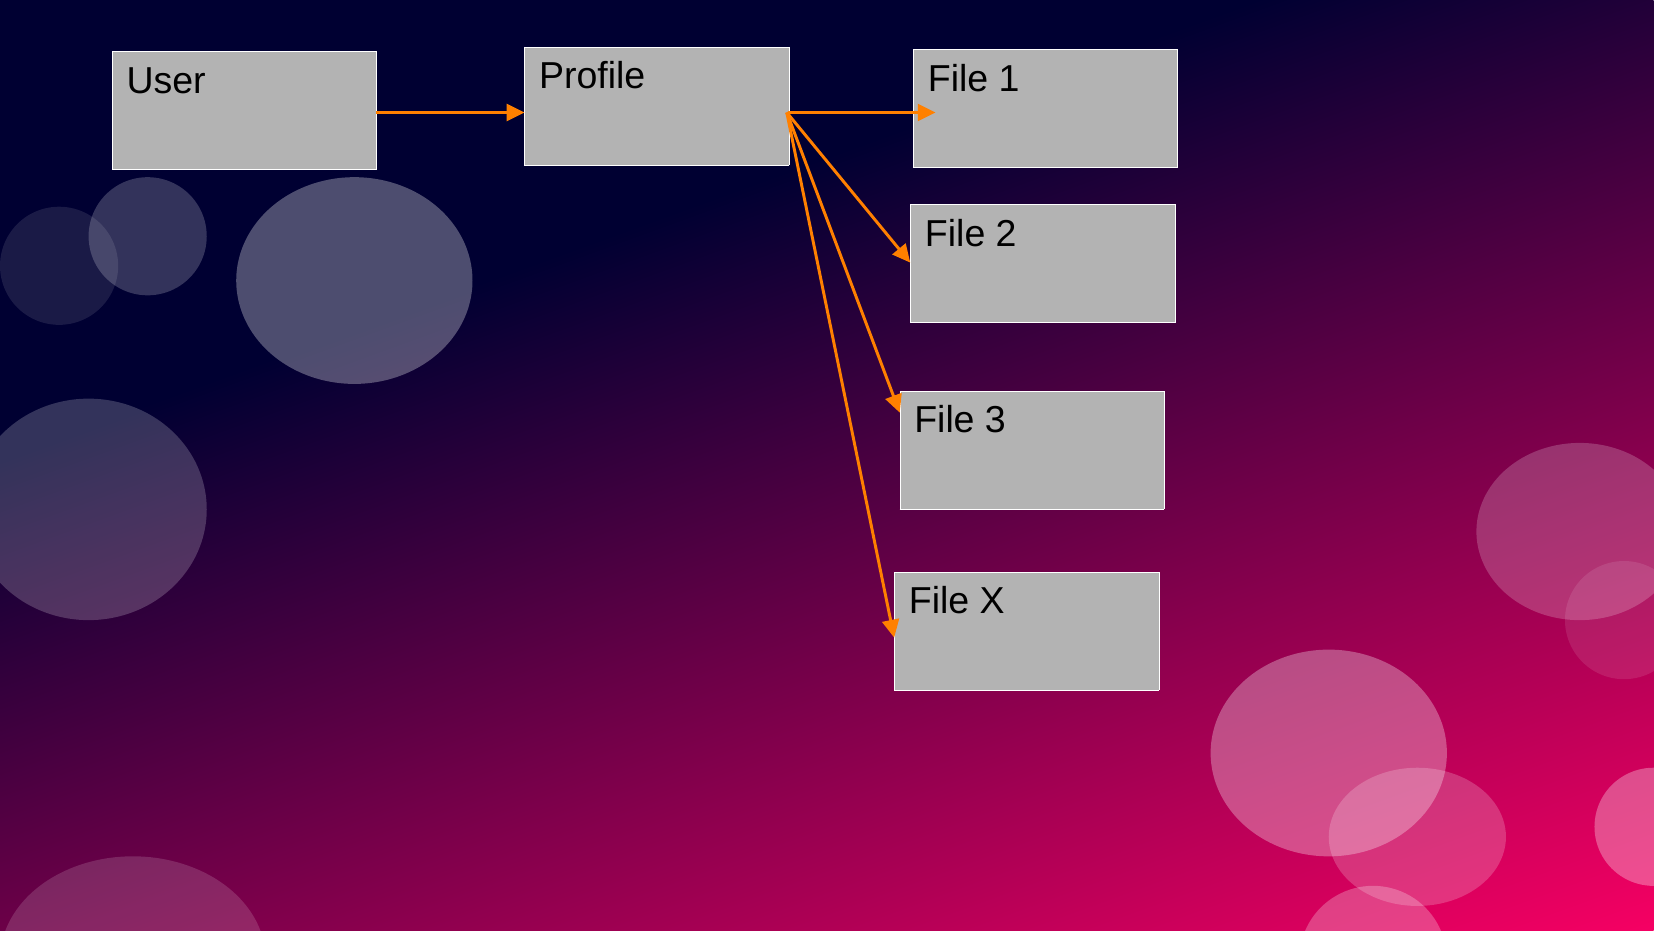

| Profile |
| --- |
| File 1 |
| --- |
| User |
| --- |
| File 2 |
| --- |
| File 3 |
| --- |
| File X |
| --- |